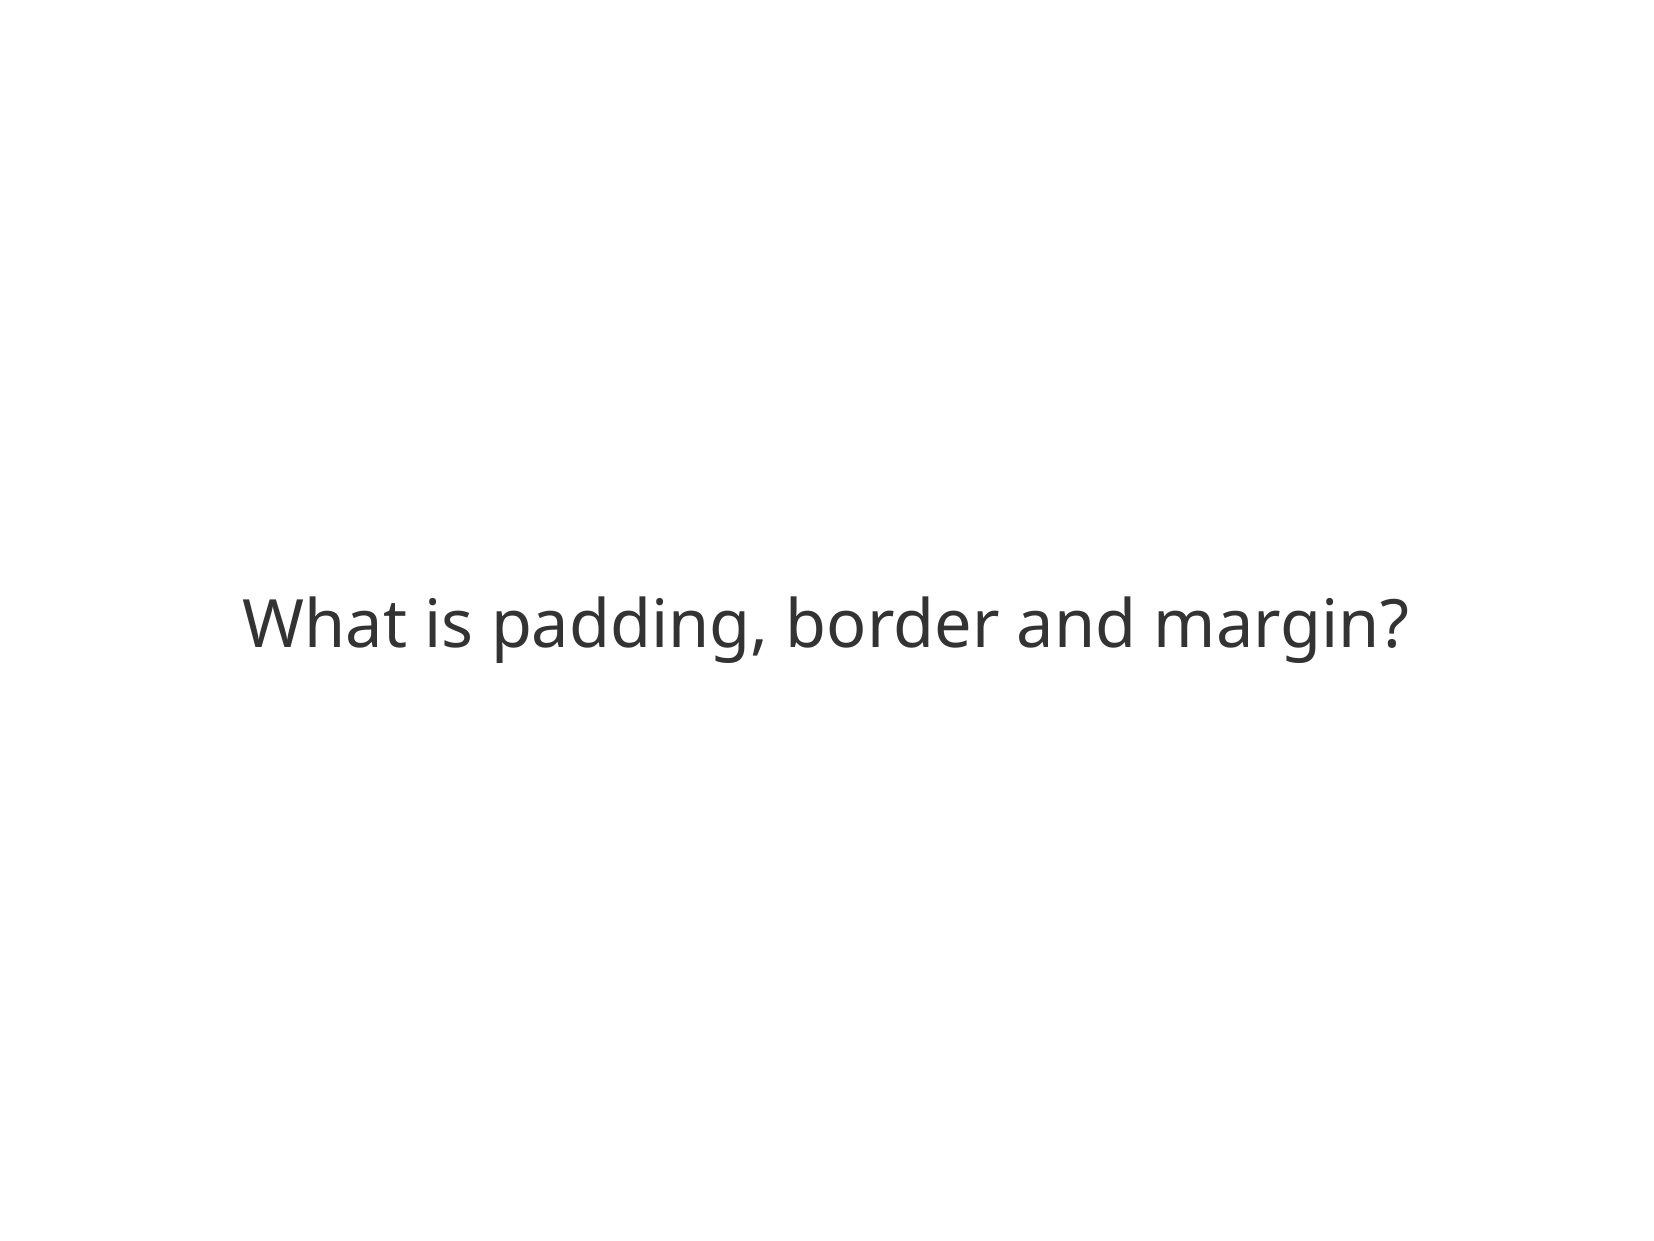

# What is padding, border and margin?